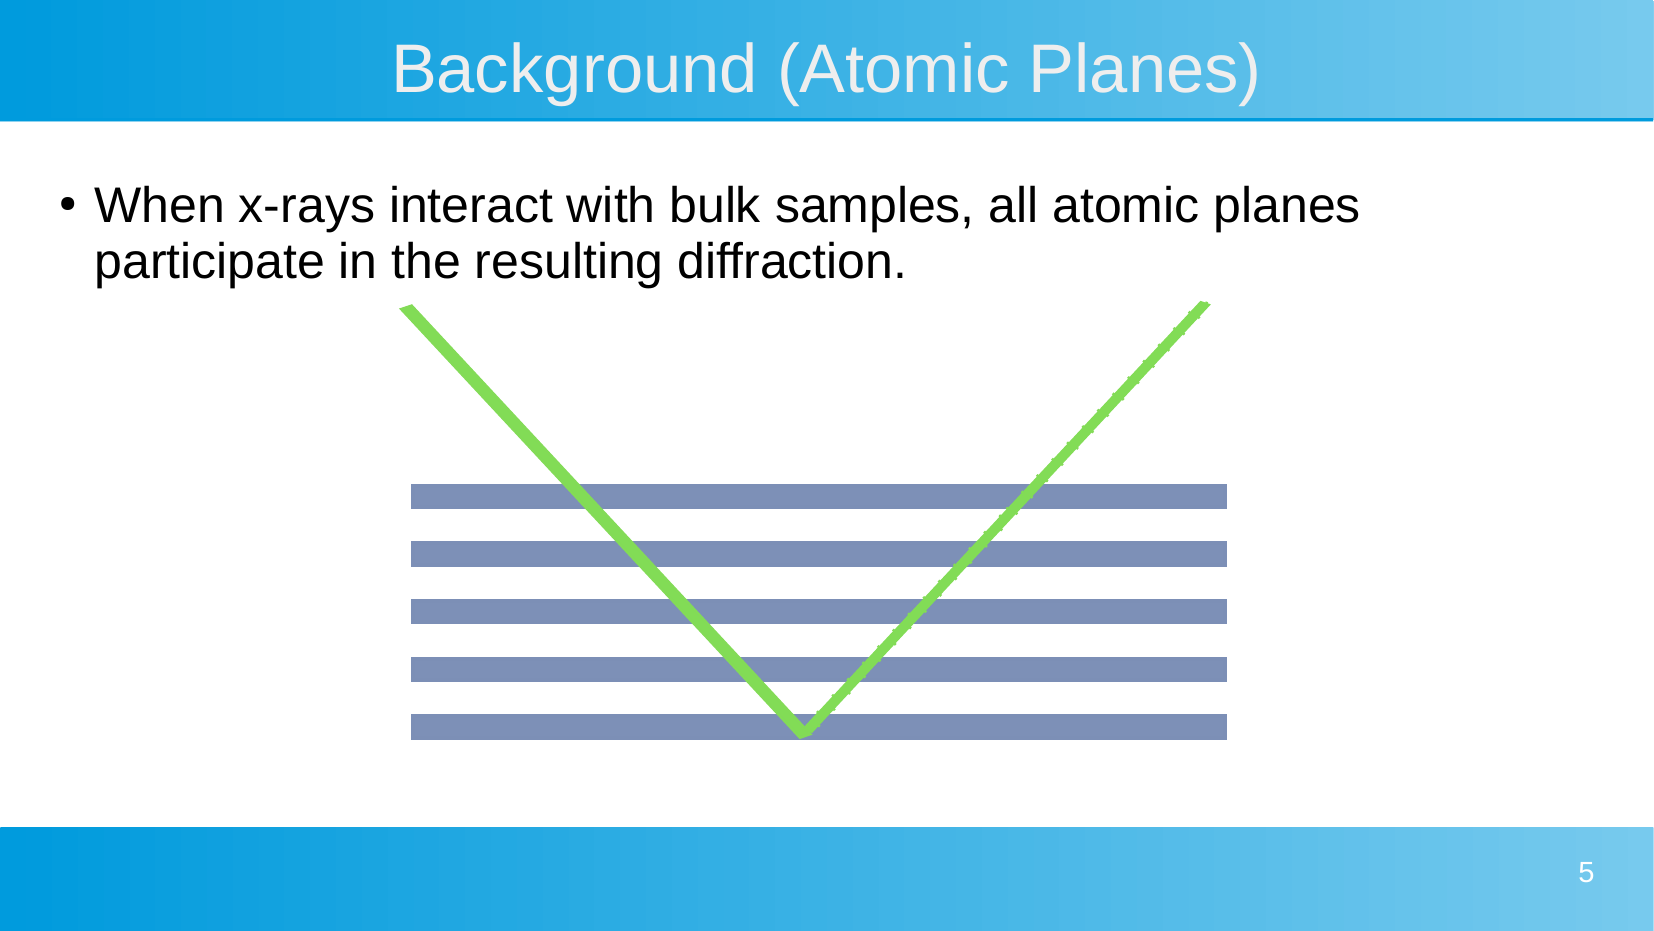

# Background (Atomic Planes)
When x-rays interact with bulk samples, all atomic planes participate in the resulting diffraction.
5